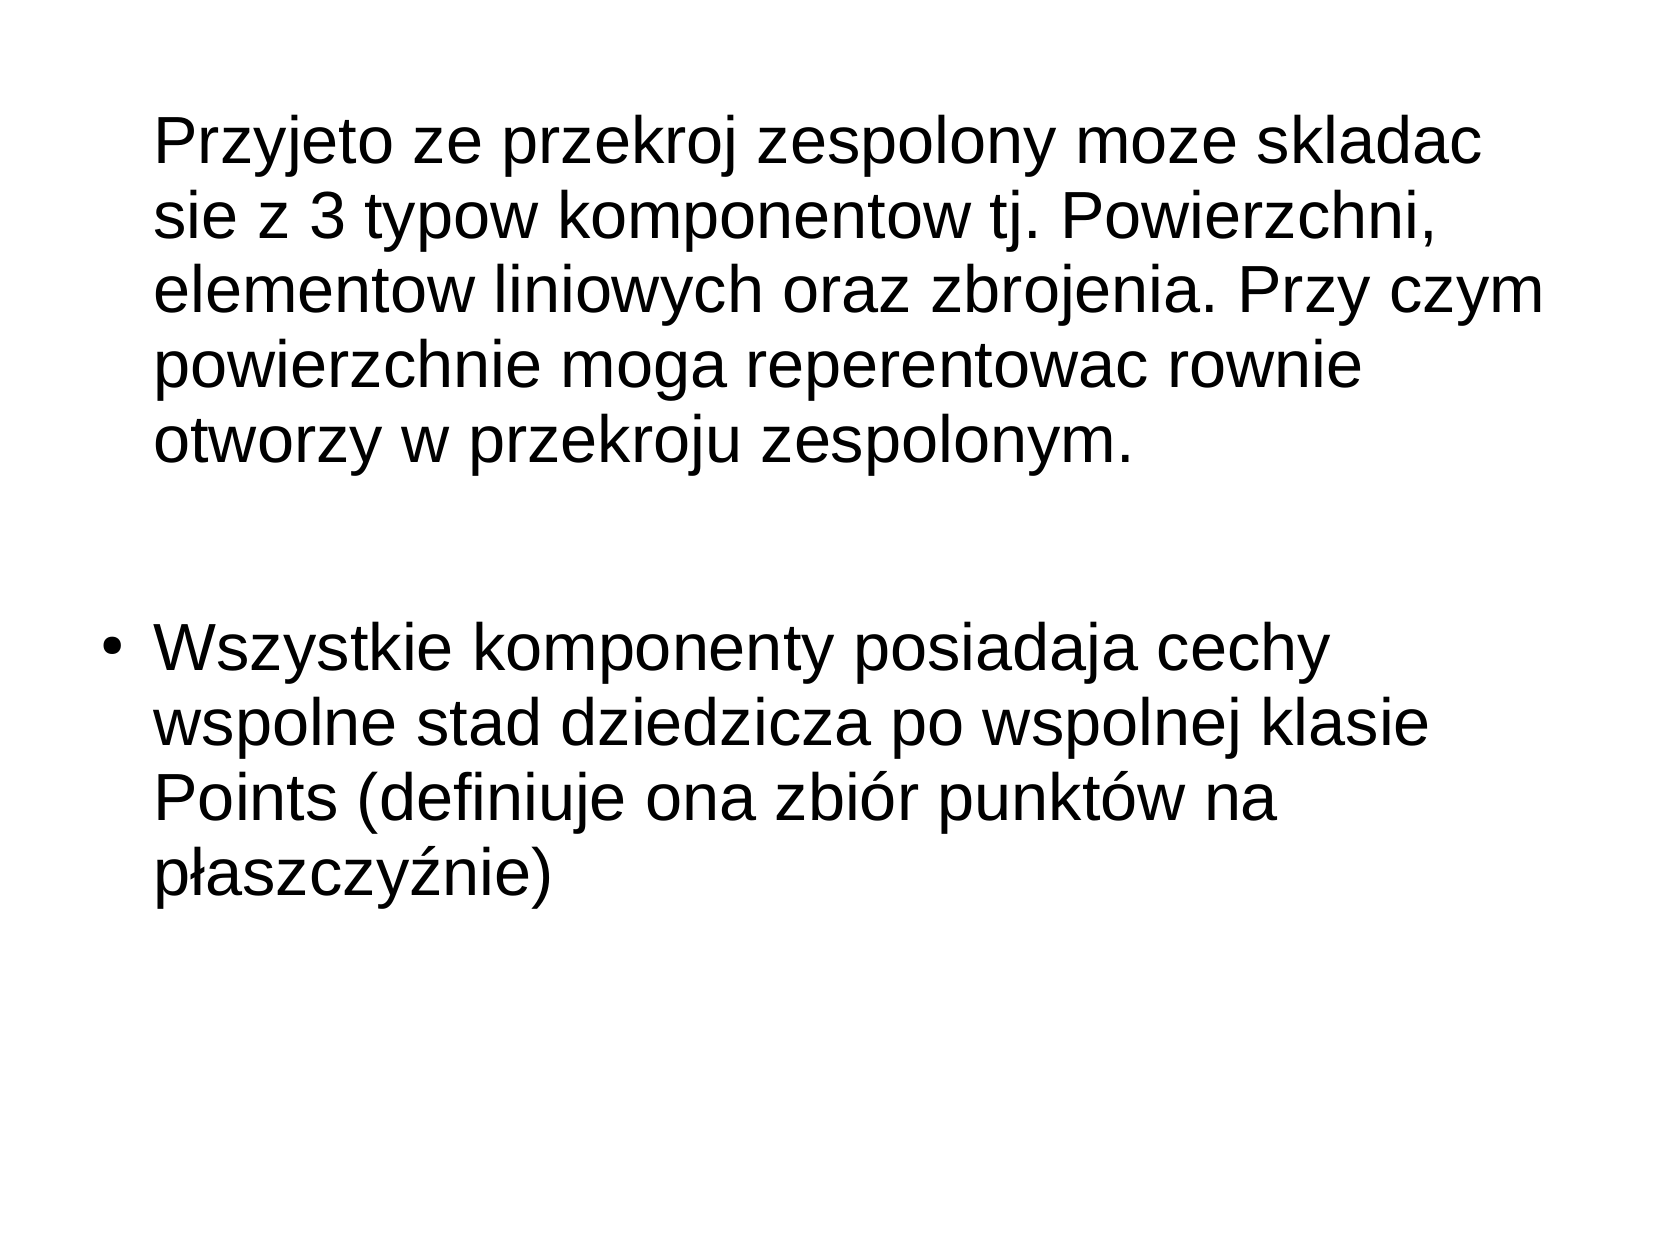

# Przyjeto ze przekroj zespolony moze skladac sie z 3 typow komponentow tj. Powierzchni, elementow liniowych oraz zbrojenia. Przy czym powierzchnie moga reperentowac rownie otworzy w przekroju zespolonym.
Wszystkie komponenty posiadaja cechy wspolne stad dziedzicza po wspolnej klasie Points (definiuje ona zbiór punktów na płaszczyźnie)